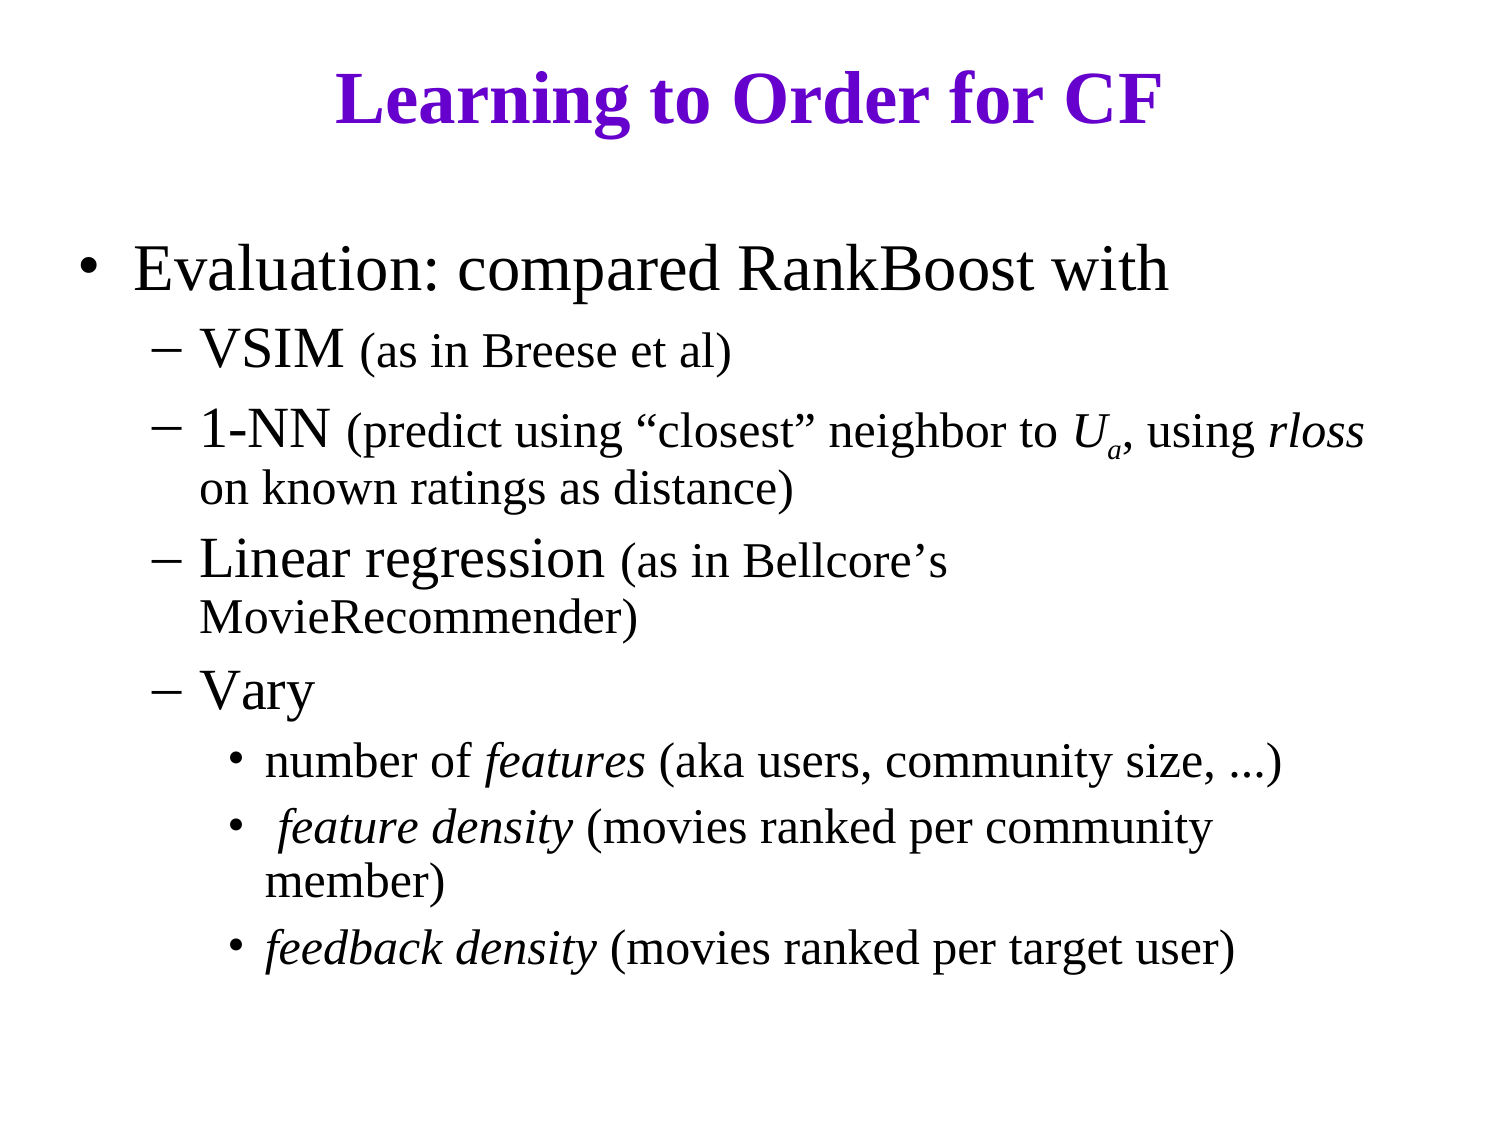

# Learning to Order for CF
Evaluation: compared RankBoost with
VSIM (as in Breese et al)
1-NN (predict using “closest” neighbor to Ua, using rloss on known ratings as distance)
Linear regression (as in Bellcore’s MovieRecommender)
Vary
number of features (aka users, community size, ...)
 feature density (movies ranked per community member)
feedback density (movies ranked per target user)